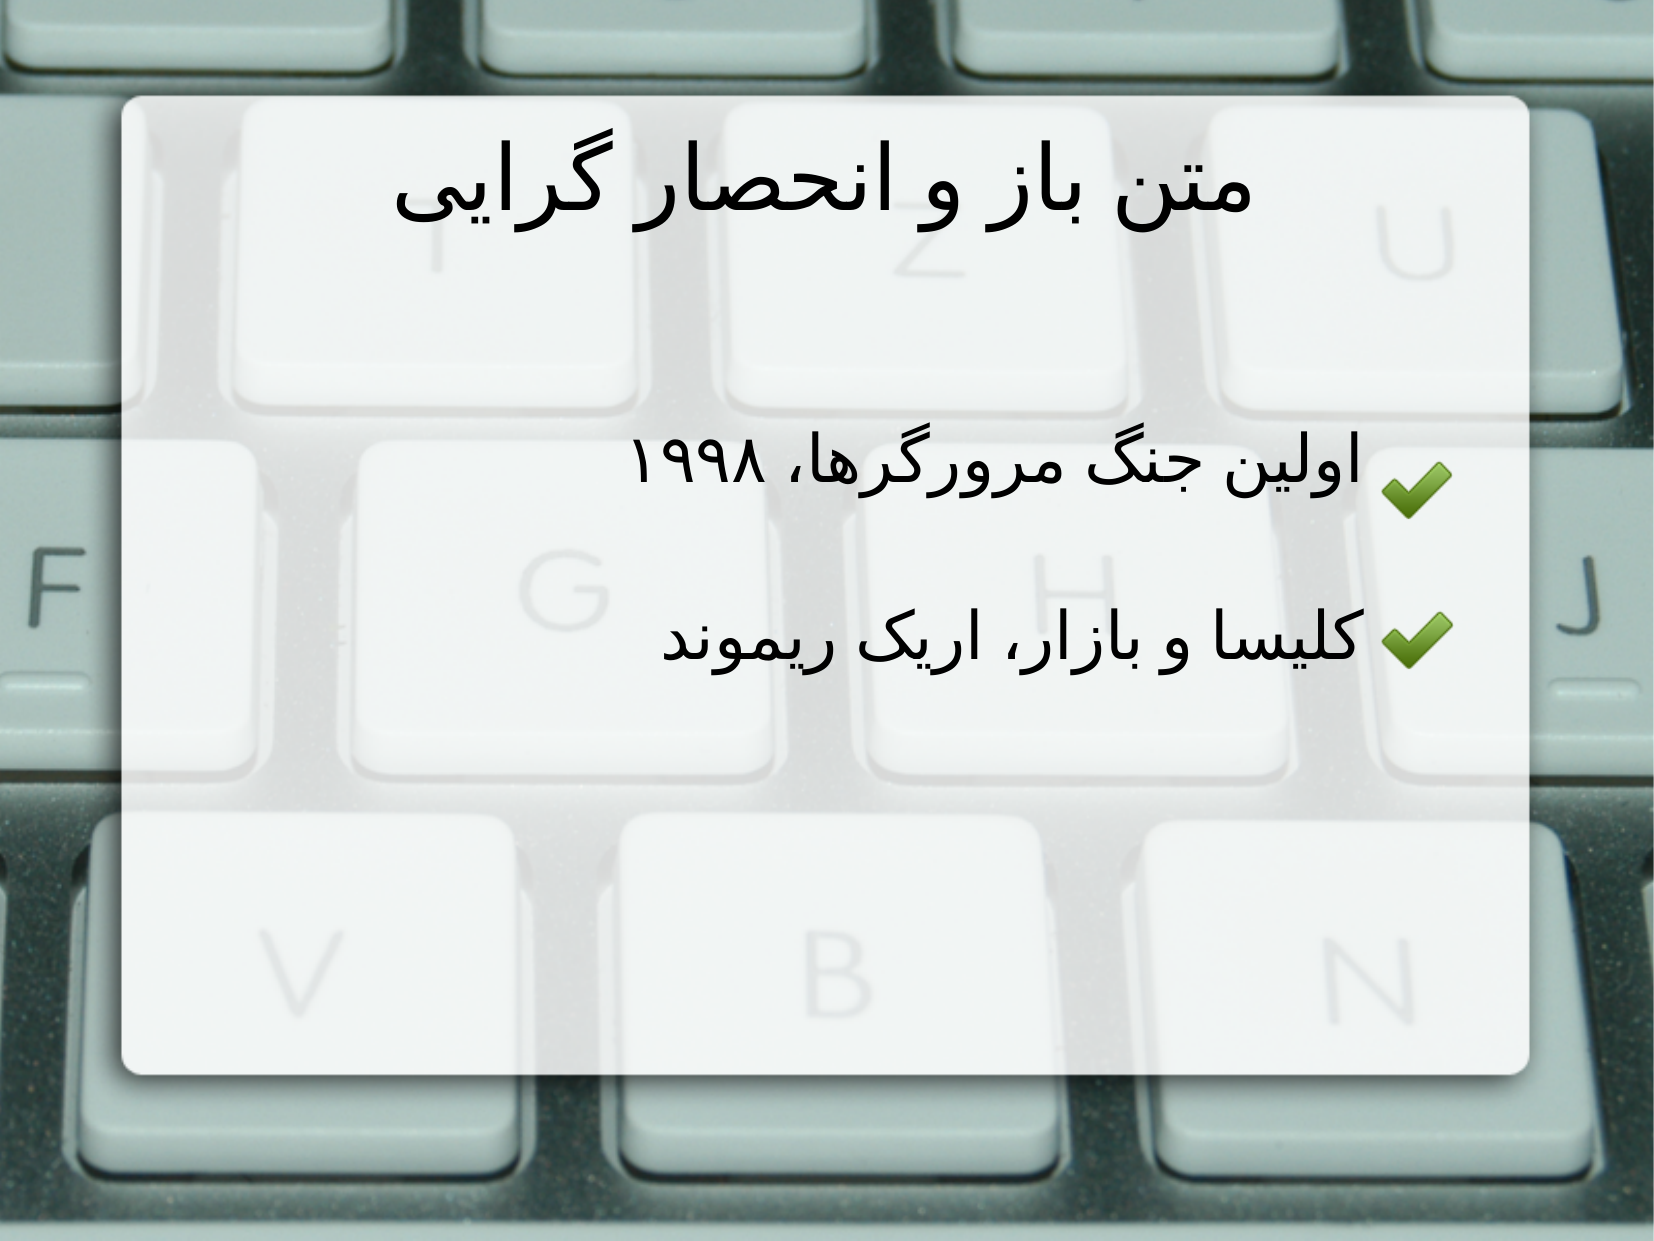

# متن باز و انحصار گرایی
اولین جنگ مرورگرها، ۱۹۹۸
کلیسا و بازار، اریک ریموند